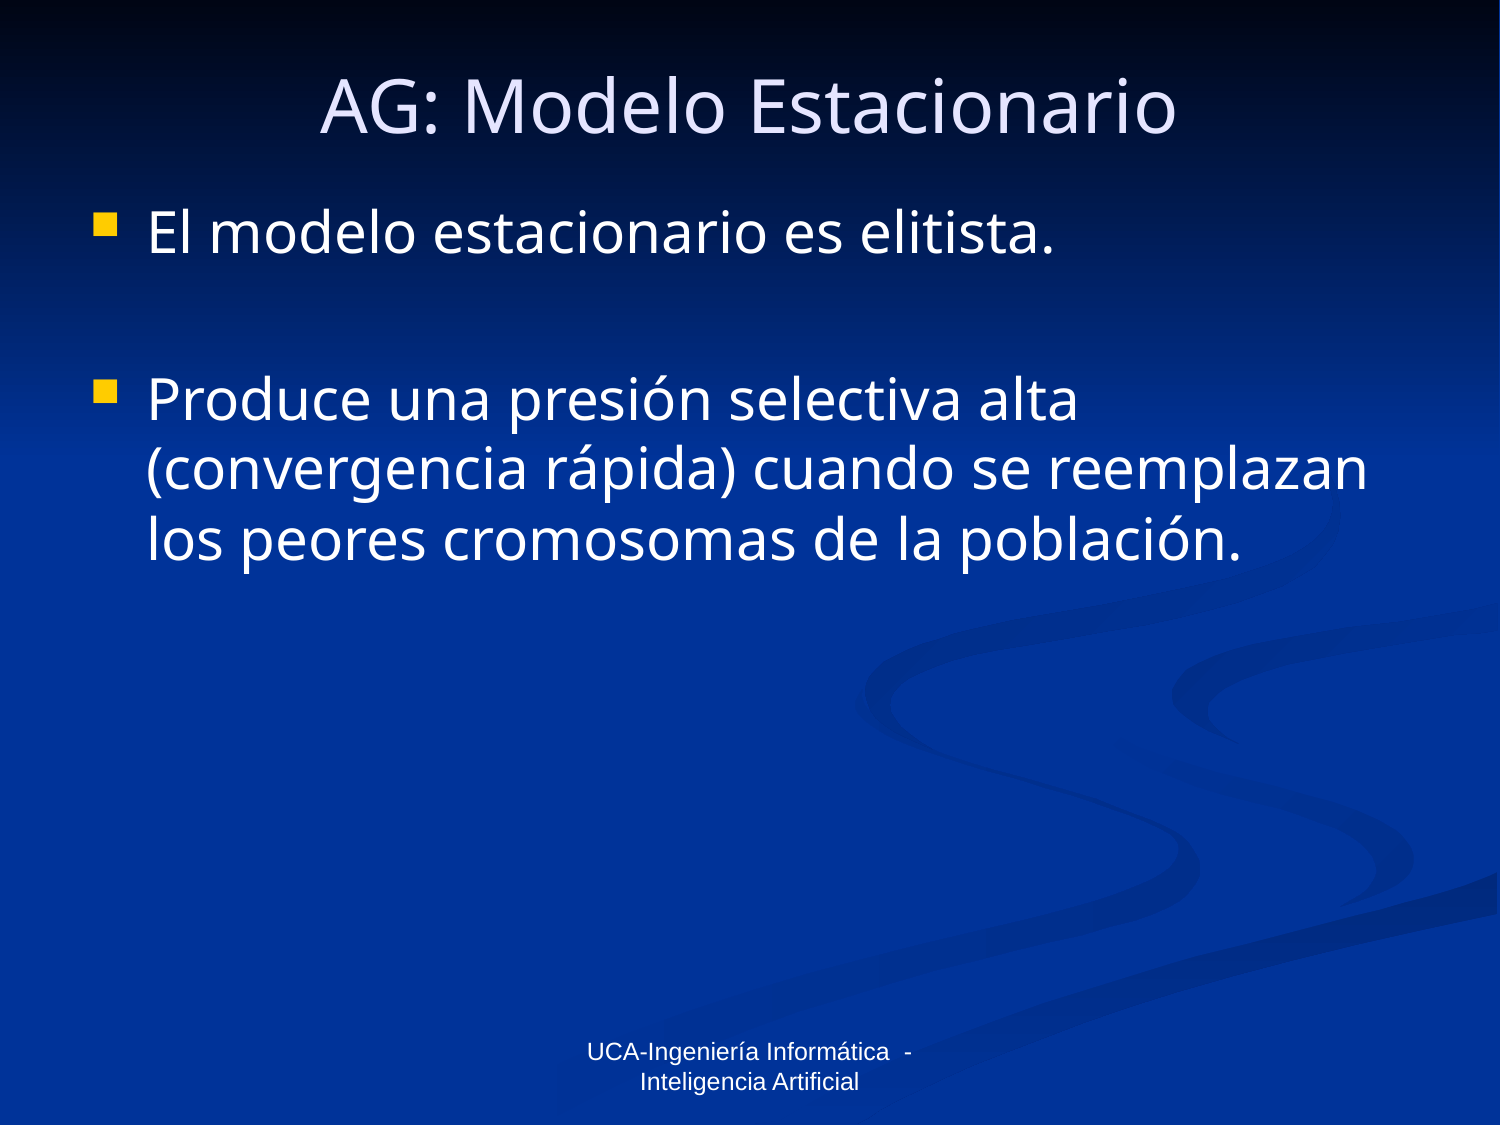

# AG: Modelo Estacionario
El modelo estacionario es elitista.
Produce una presión selectiva alta (convergencia rápida) cuando se reemplazan los peores cromosomas de la población.
UCA-Ingeniería Informática - Inteligencia Artificial